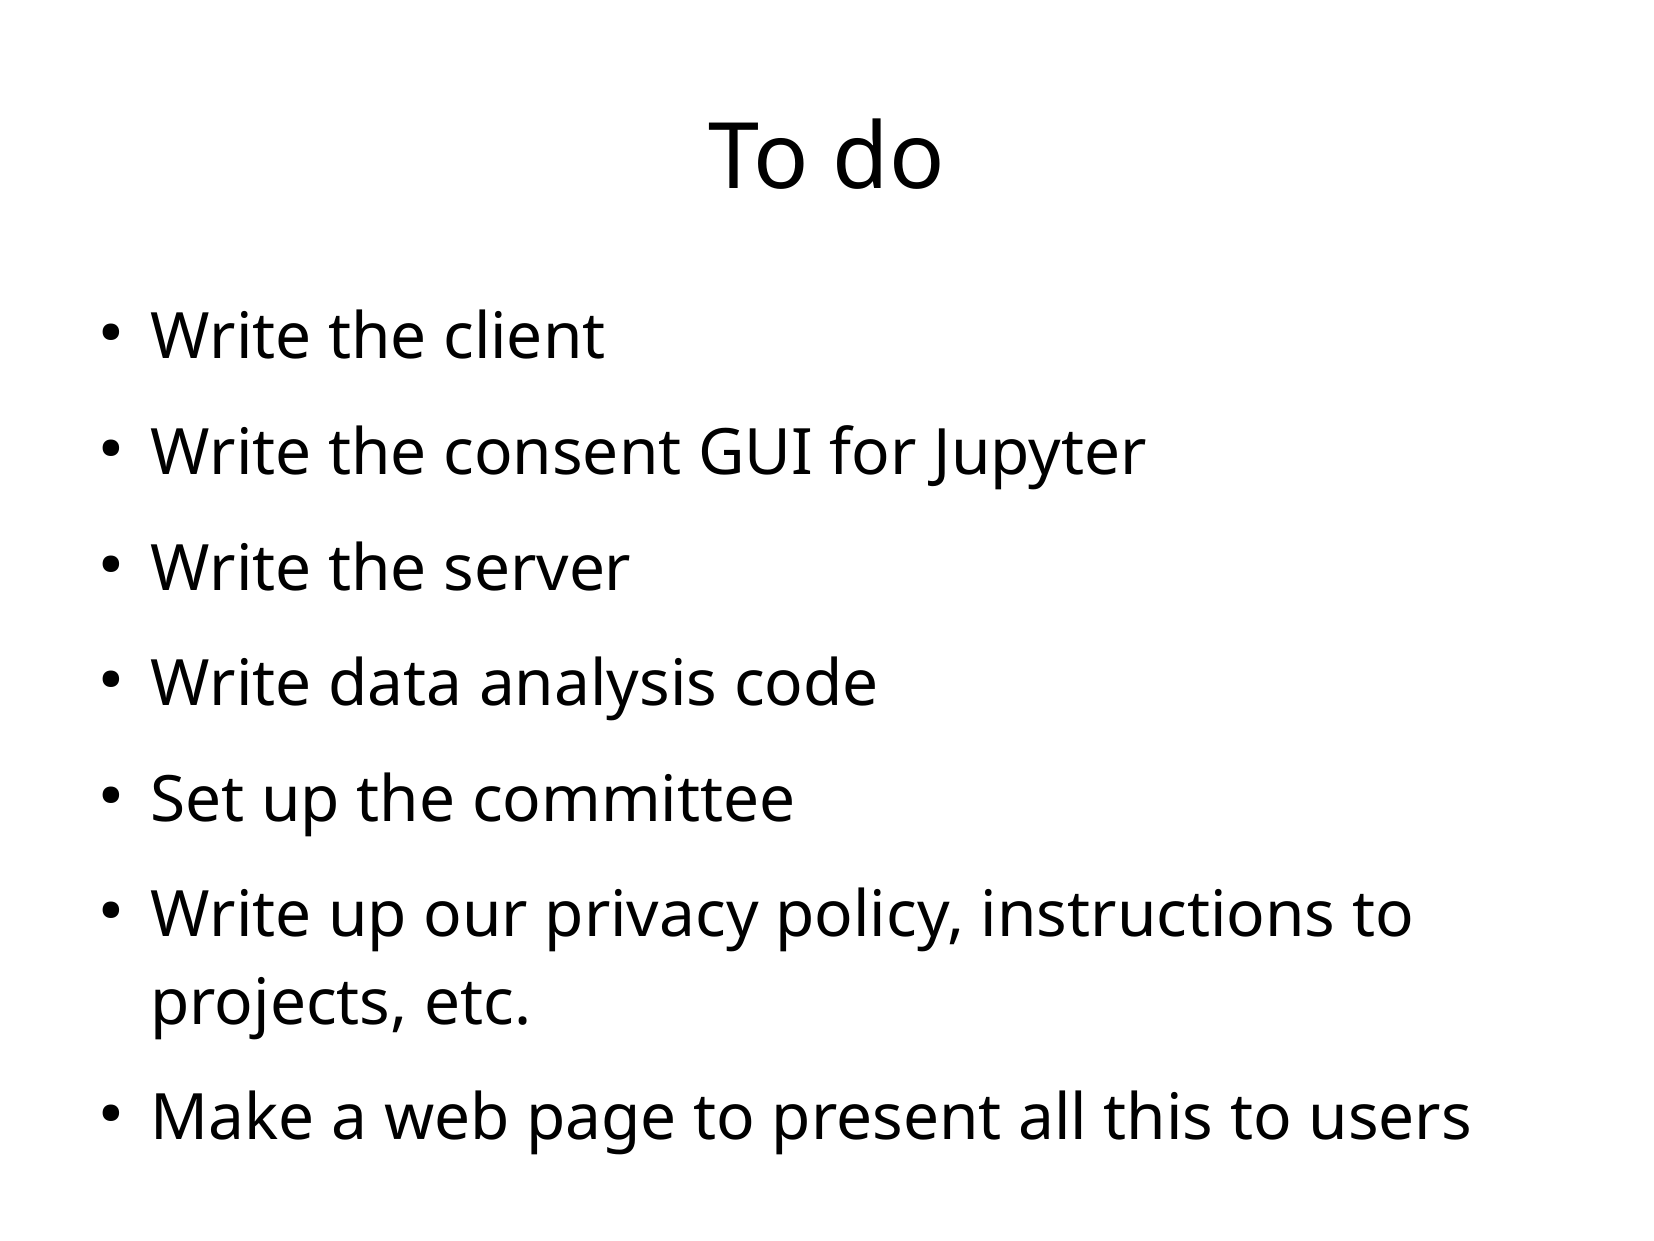

# To do
Write the client
Write the consent GUI for Jupyter
Write the server
Write data analysis code
Set up the committee
Write up our privacy policy, instructions to projects, etc.
Make a web page to present all this to users